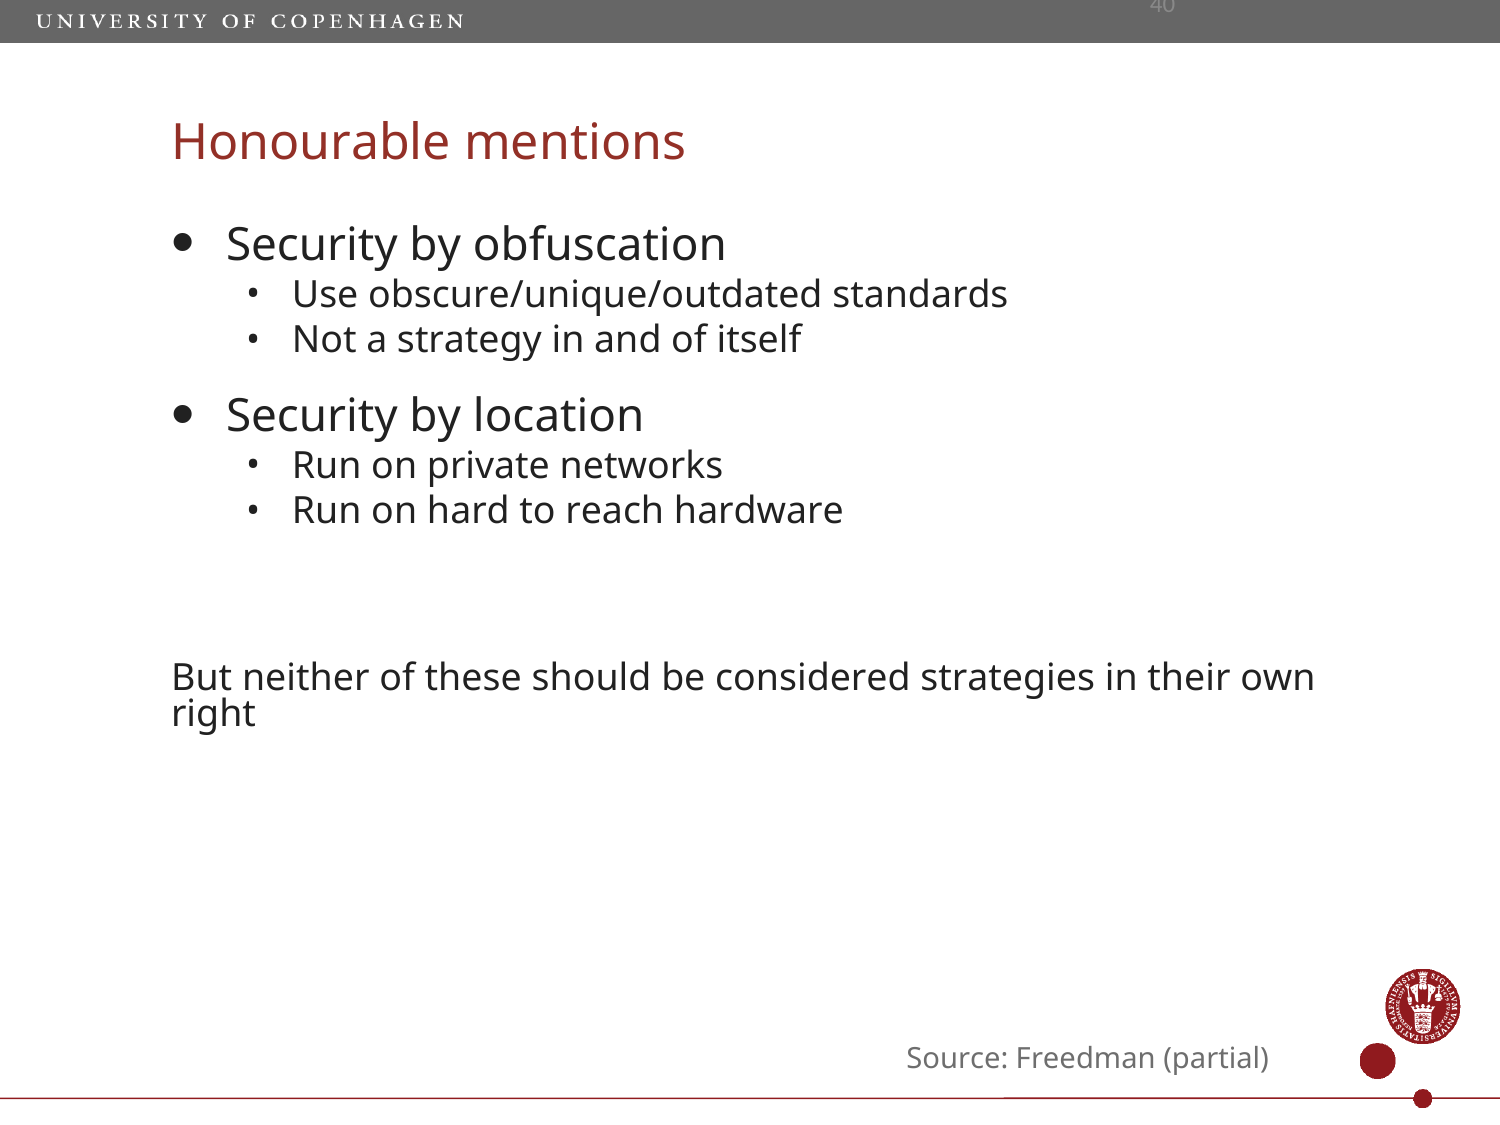

Honourable mentions
Security by obfuscation
Use obscure/unique/outdated standards
Not a strategy in and of itself
Security by location
Run on private networks
Run on hard to reach hardware
But neither of these should be considered strategies in their own right
Source: Freedman (partial)